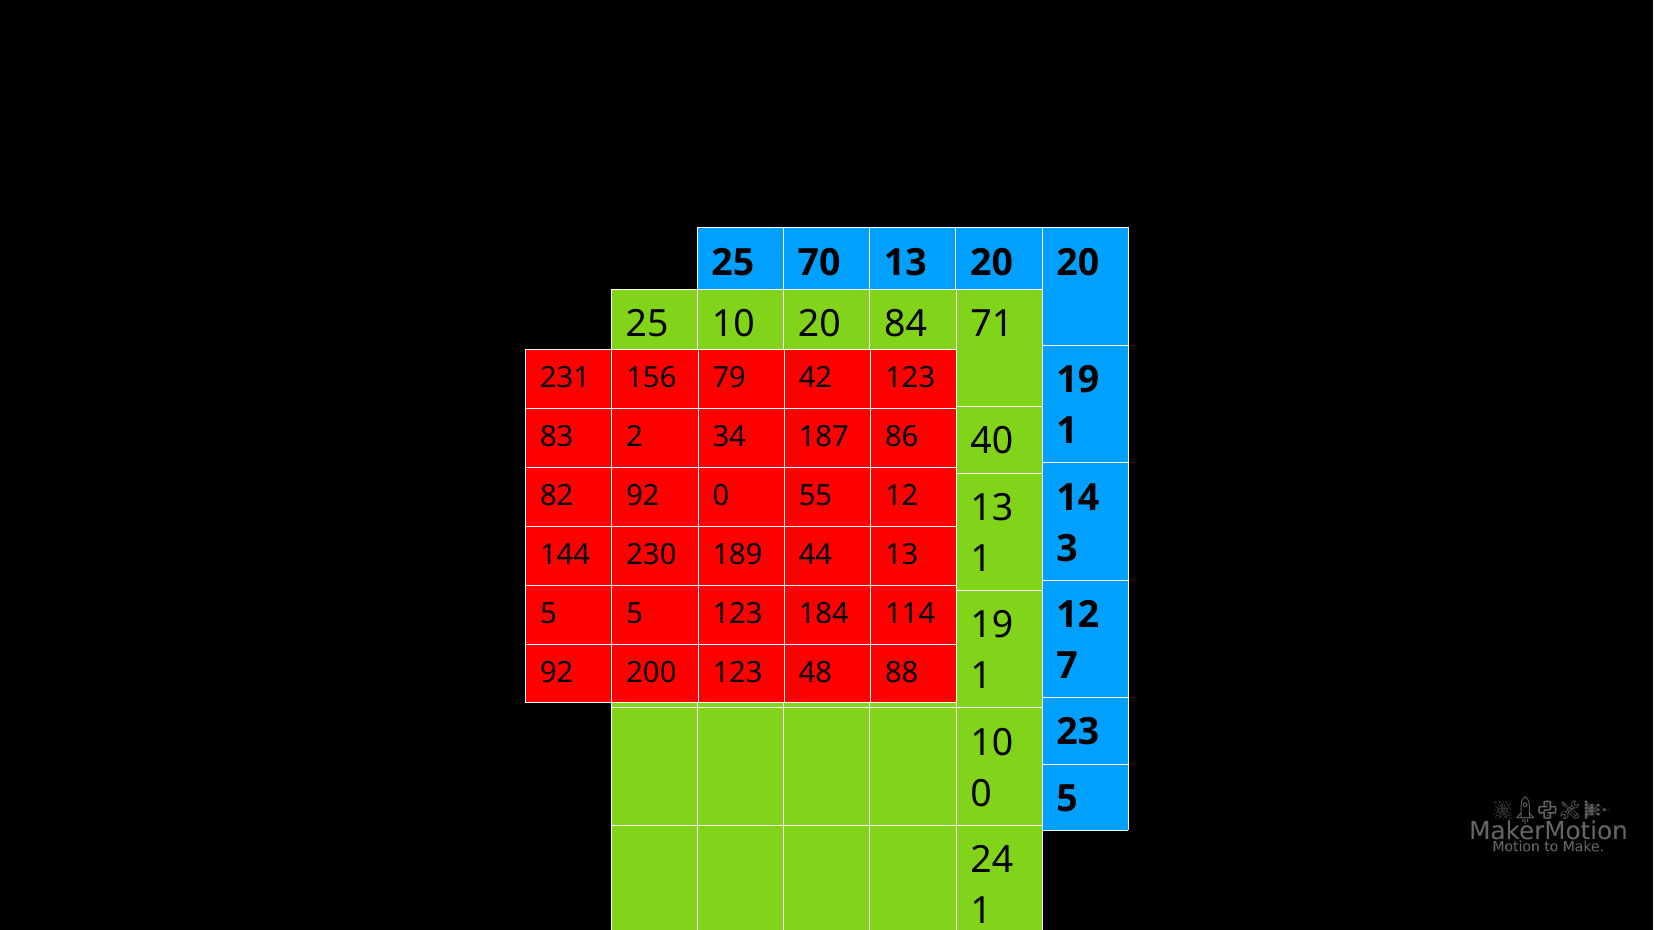

| 255 | 70 | 134 | 20 | 20 |
| --- | --- | --- | --- | --- |
| | | | | 191 |
| | | | | 143 |
| | | | | 127 |
| | | | | 23 |
| | | | | 5 |
| 255 | 104 | 200 | 84 | 71 |
| --- | --- | --- | --- | --- |
| | | | | 40 |
| | | | | 131 |
| | | | | 191 |
| | | | | 100 |
| | | | | 241 |
| 231 | 156 | 79 | 42 | 123 |
| --- | --- | --- | --- | --- |
| 83 | 2 | 34 | 187 | 86 |
| 82 | 92 | 0 | 55 | 12 |
| 144 | 230 | 189 | 44 | 13 |
| 5 | 5 | 123 | 184 | 114 |
| 92 | 200 | 123 | 48 | 88 |